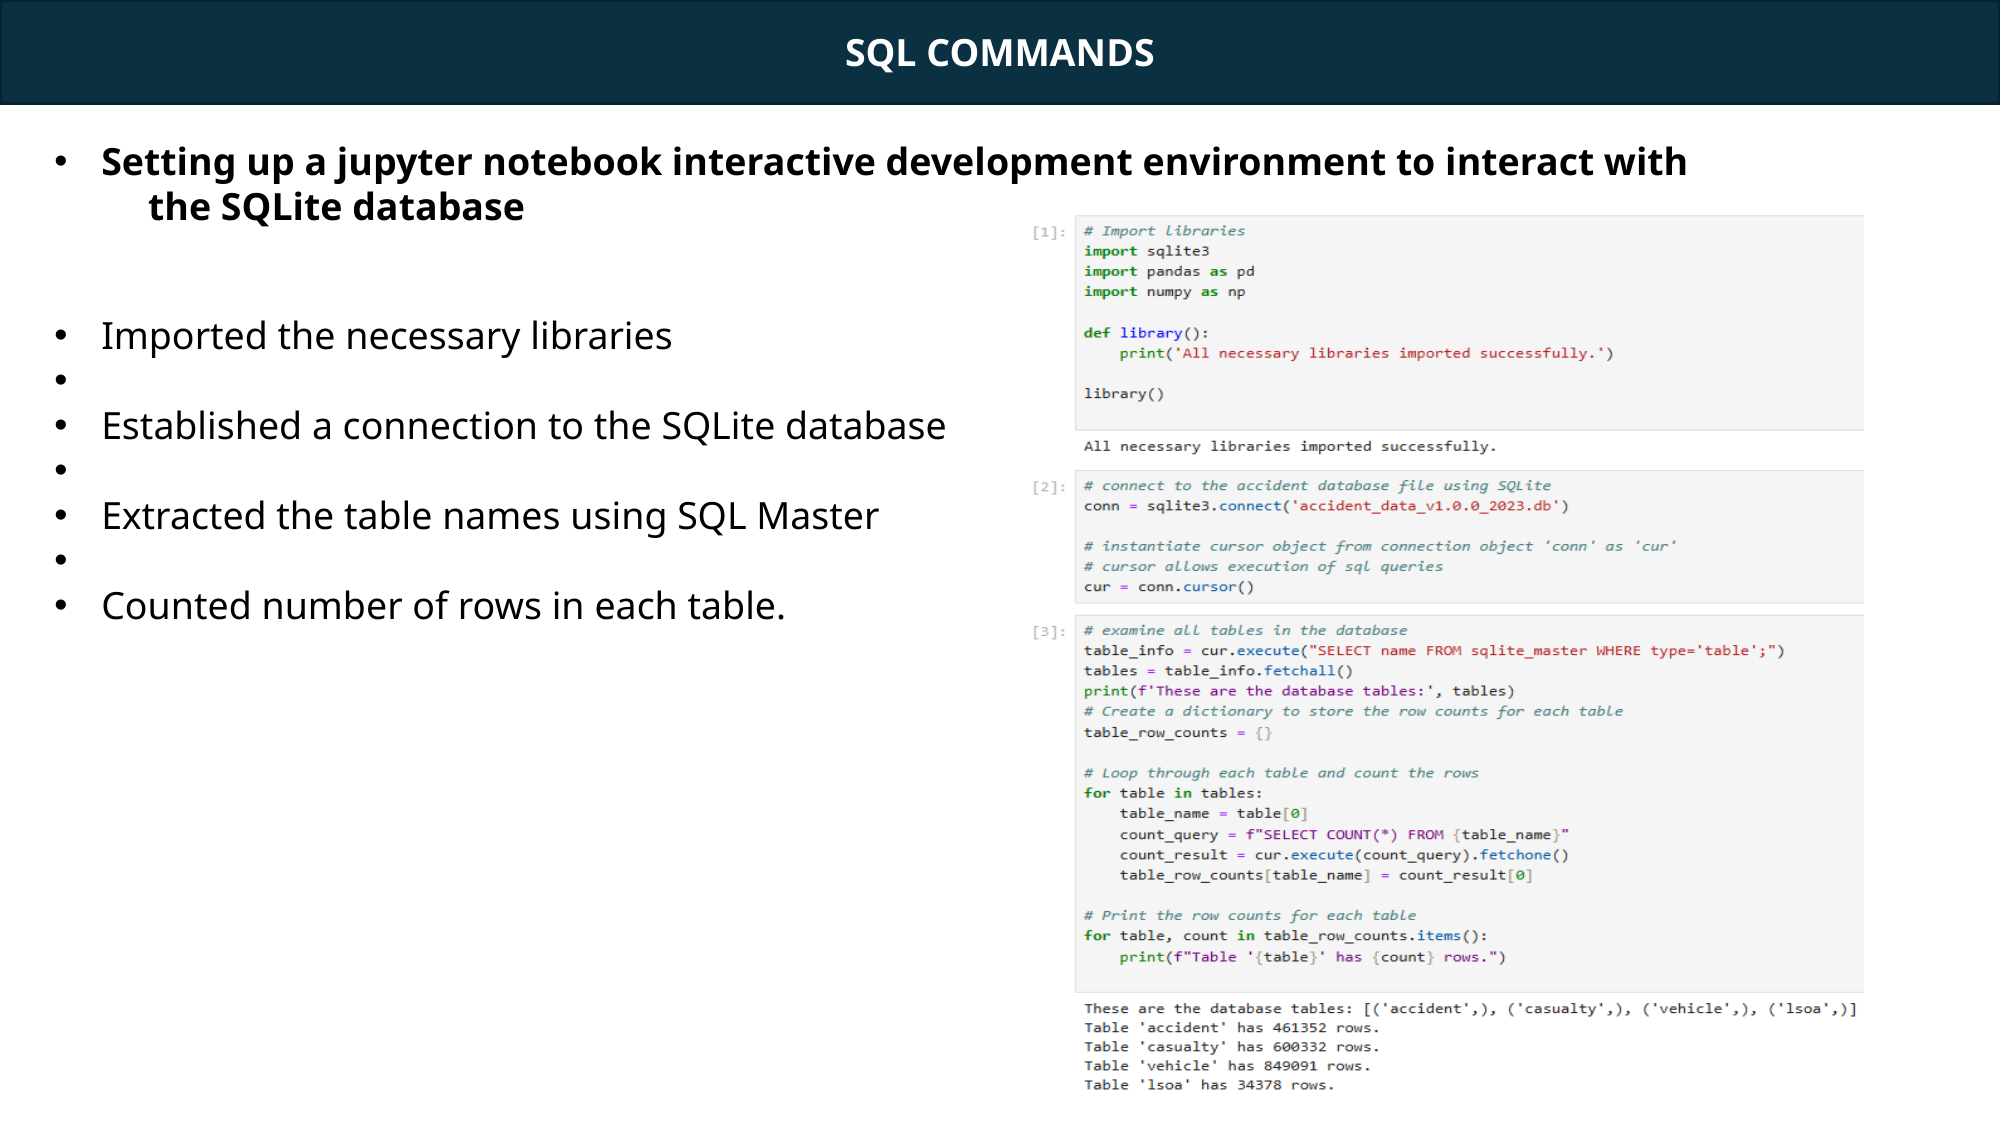

SQL COMMANDS
Setting up a jupyter notebook interactive development environment to interact with the SQLite database
Imported the necessary libraries
Established a connection to the SQLite database
Extracted the table names using SQL Master
Counted number of rows in each table.